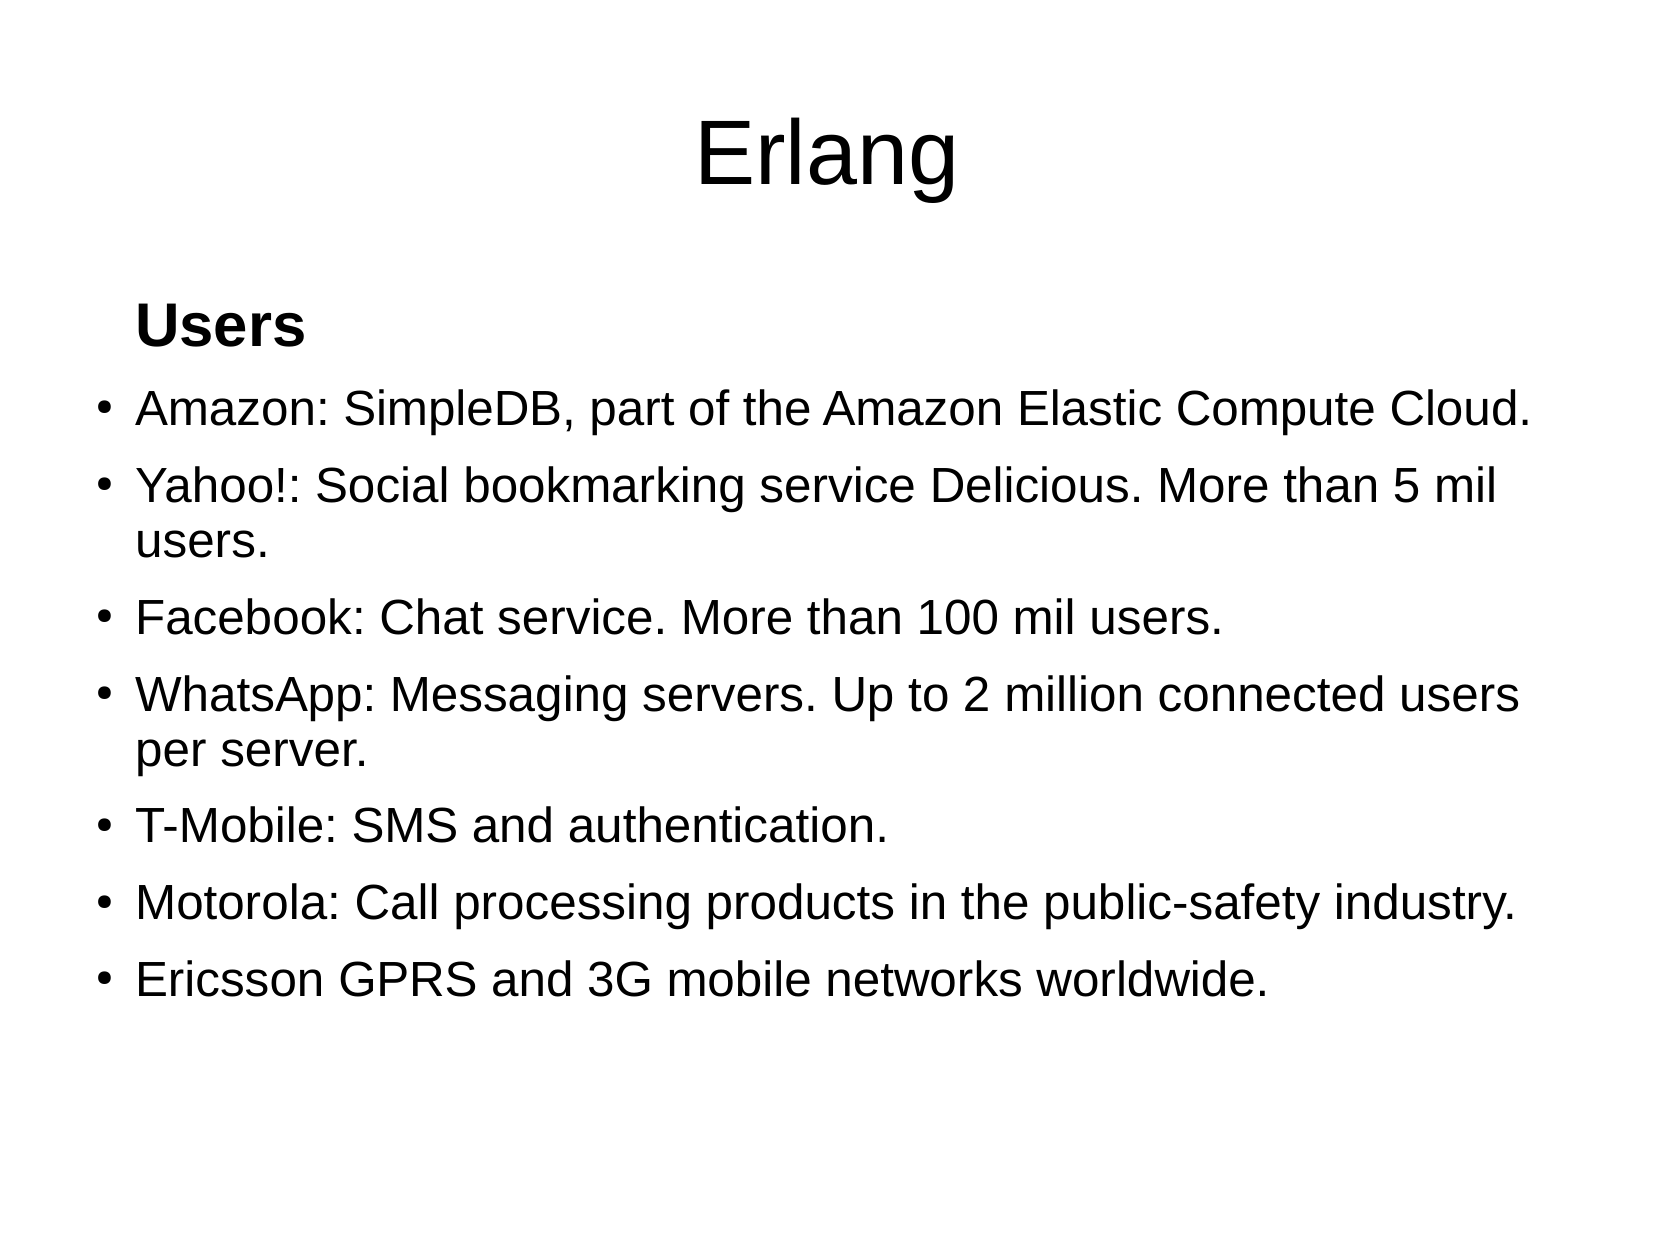

# Erlang
Users
Amazon: SimpleDB, part of the Amazon Elastic Compute Cloud.
Yahoo!: Social bookmarking service Delicious. More than 5 mil users.
Facebook: Chat service. More than 100 mil users.
WhatsApp: Messaging servers. Up to 2 million connected users per server.
T-Mobile: SMS and authentication.
Motorola: Call processing products in the public-safety industry.
Ericsson GPRS and 3G mobile networks worldwide.